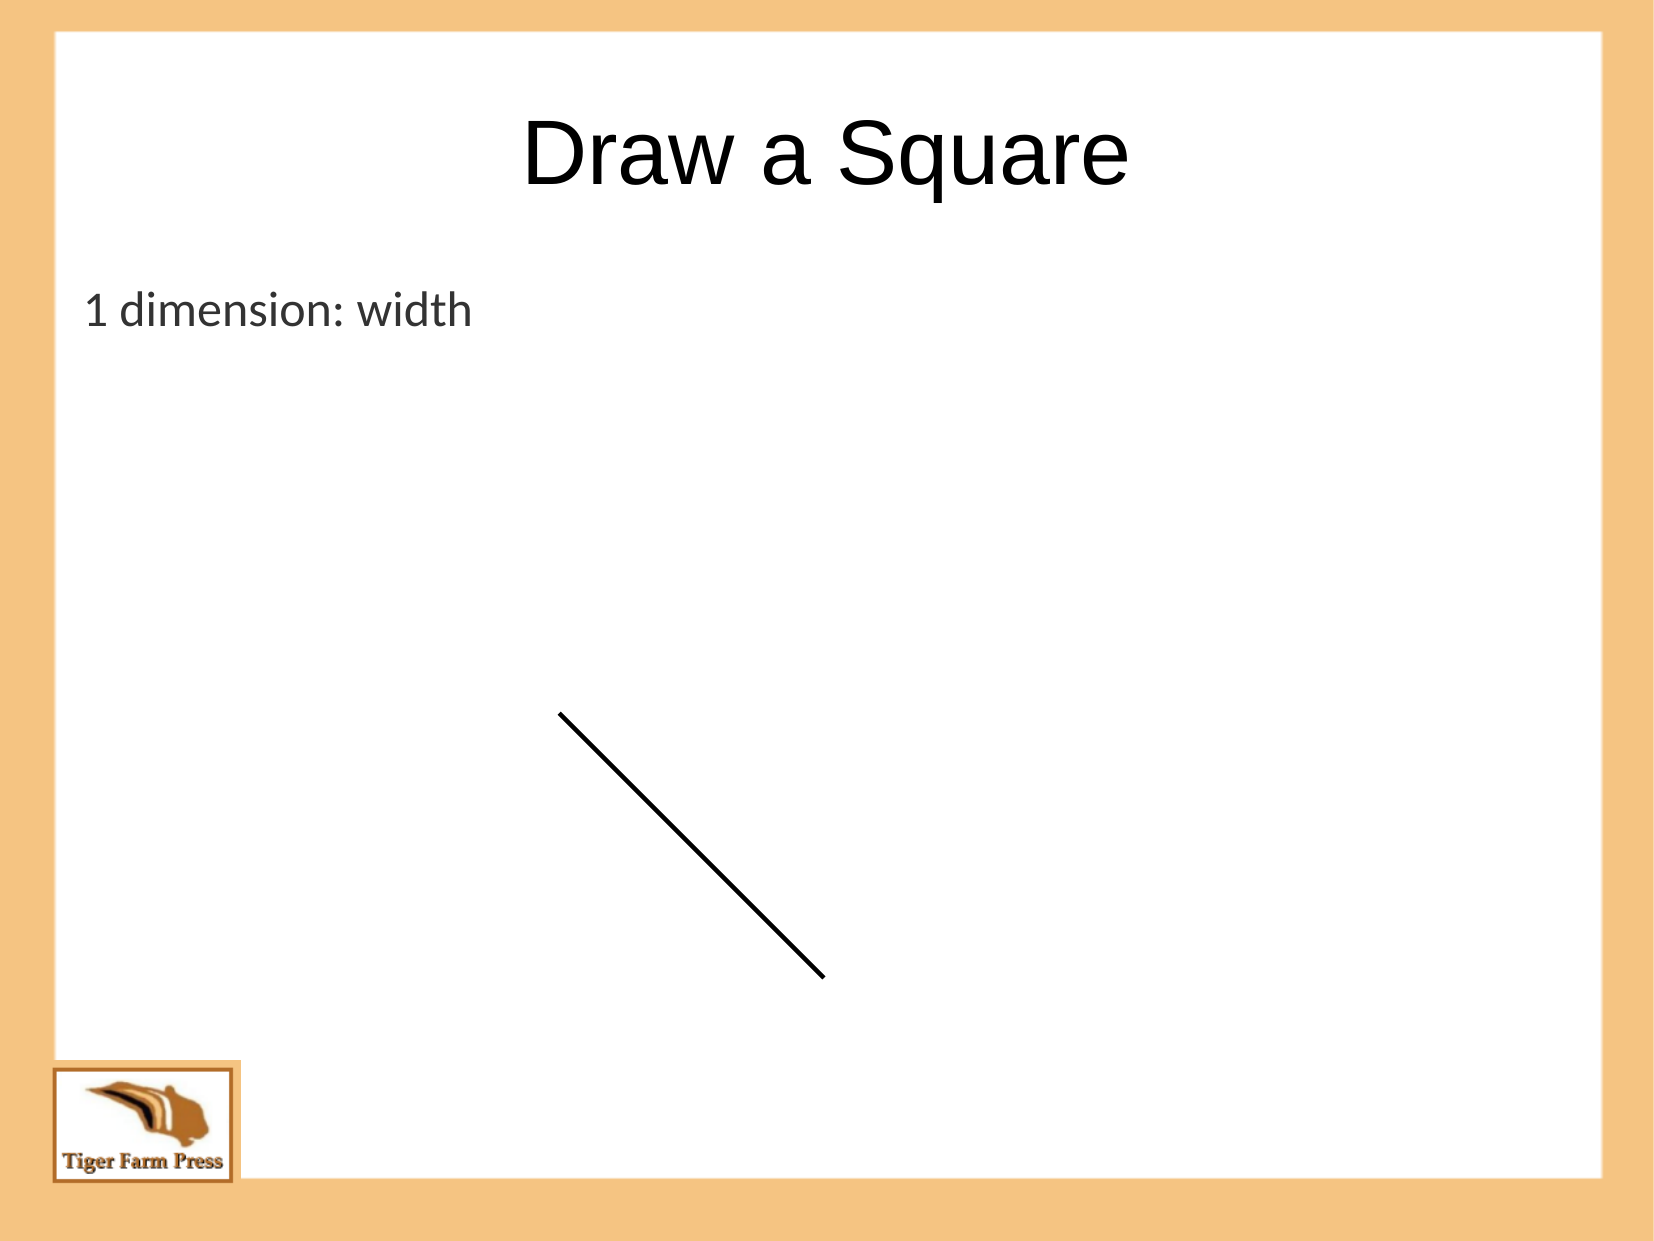

# Draw a Square
1 dimension: width